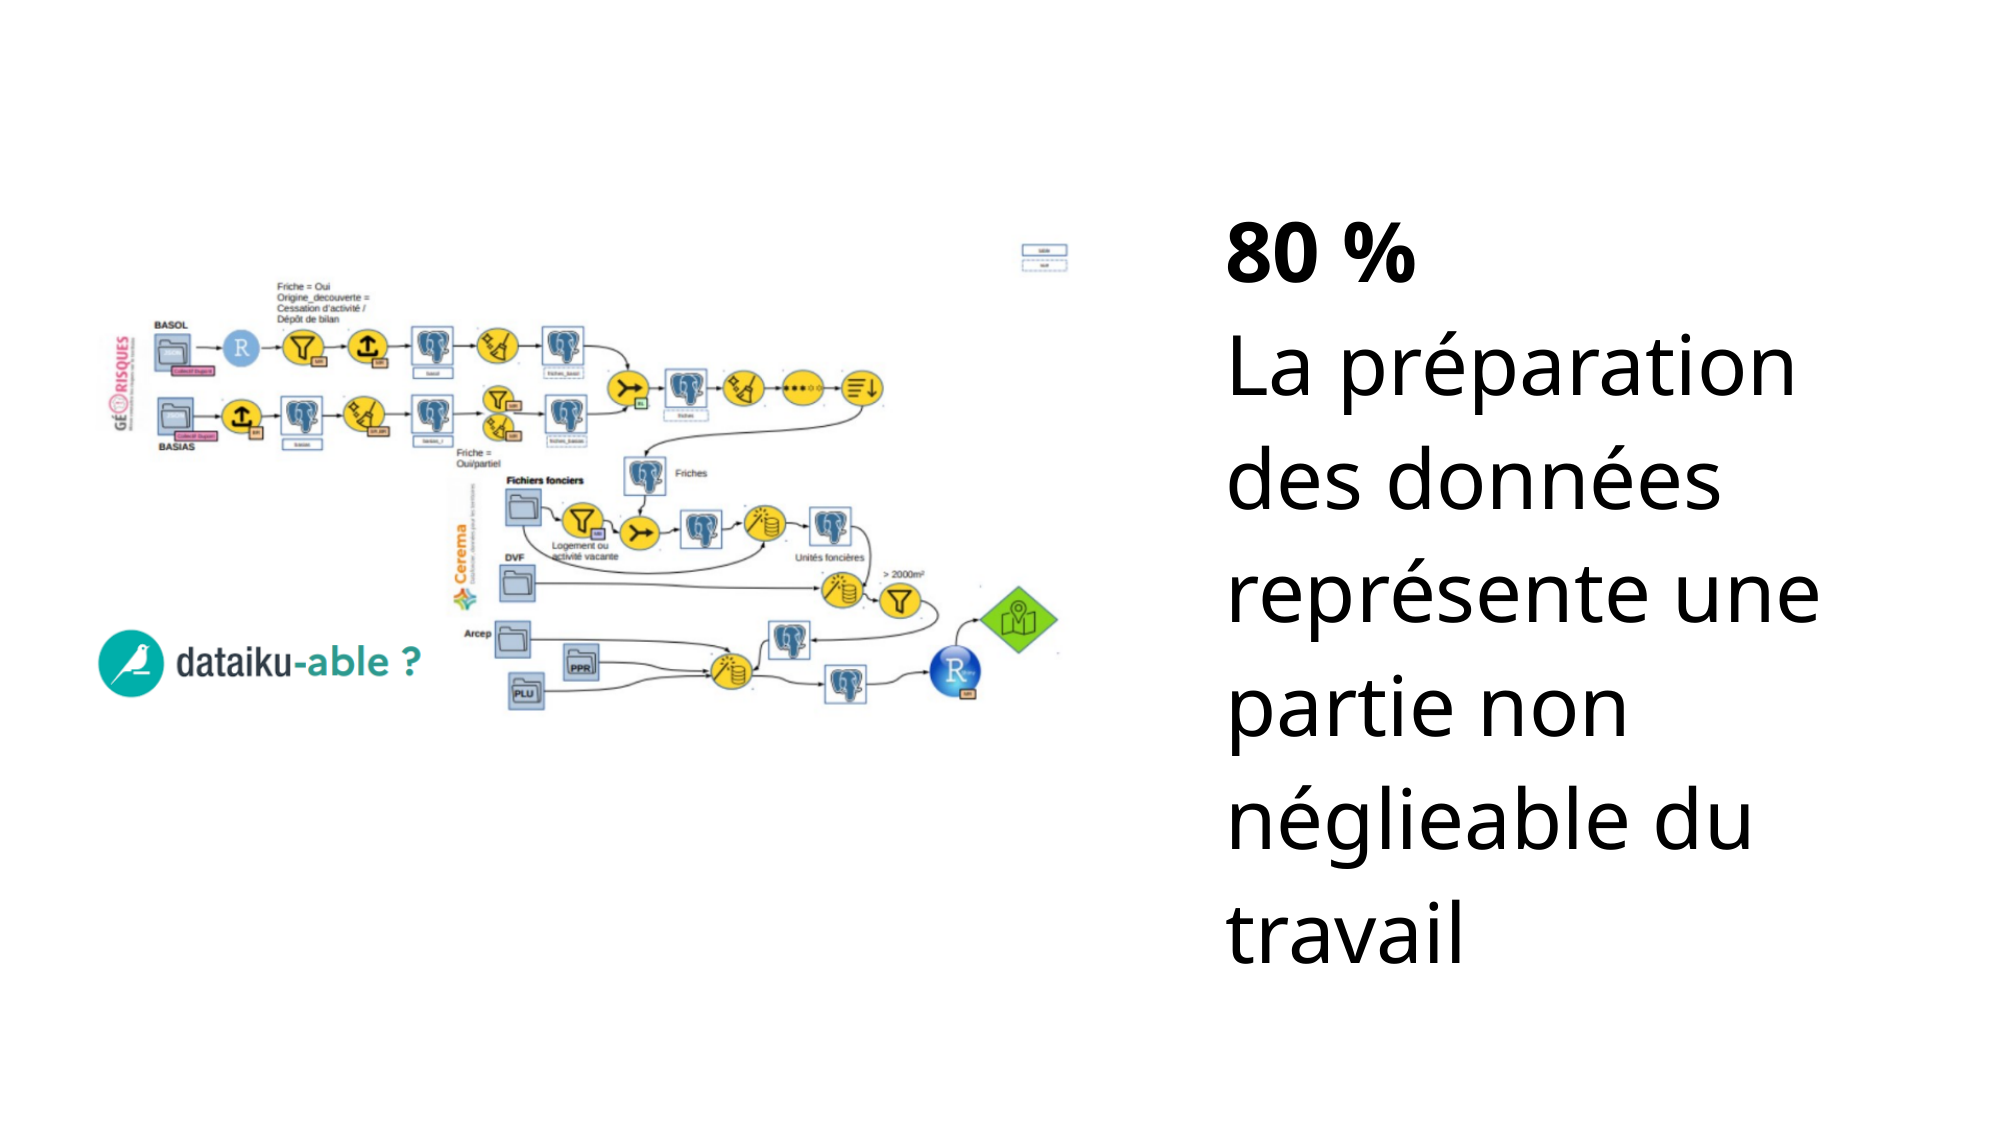

80 %
La préparation des données représente une partie non néglieable du travail